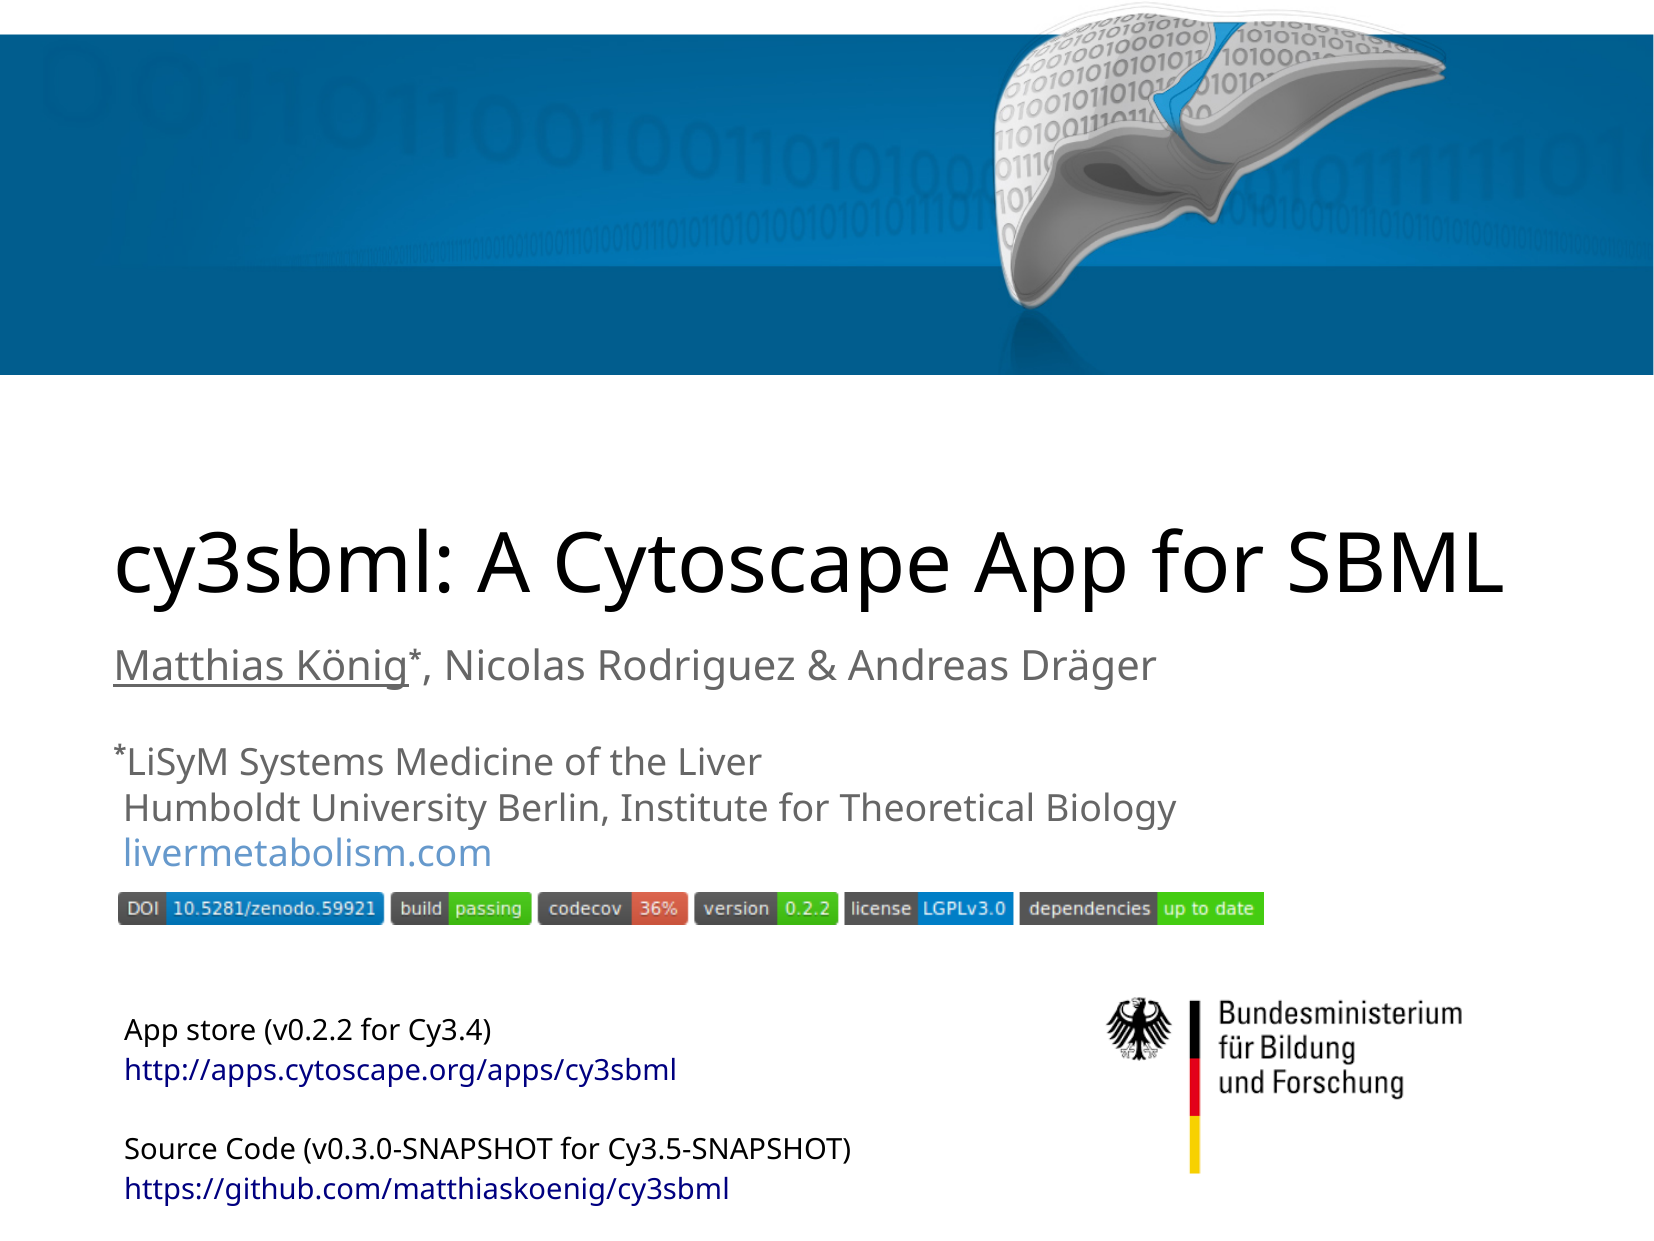

cy3sbml: A Cytoscape App for SBML
Matthias König*, Nicolas Rodriguez & Andreas Dräger
*LiSyM Systems Medicine of the Liver
 Humboldt University Berlin, Institute for Theoretical Biology
 livermetabolism.com
App store (v0.2.2 for Cy3.4)
http://apps.cytoscape.org/apps/cy3sbml
Source Code (v0.3.0-SNAPSHOT for Cy3.5-SNAPSHOT)
https://github.com/matthiaskoenig/cy3sbml